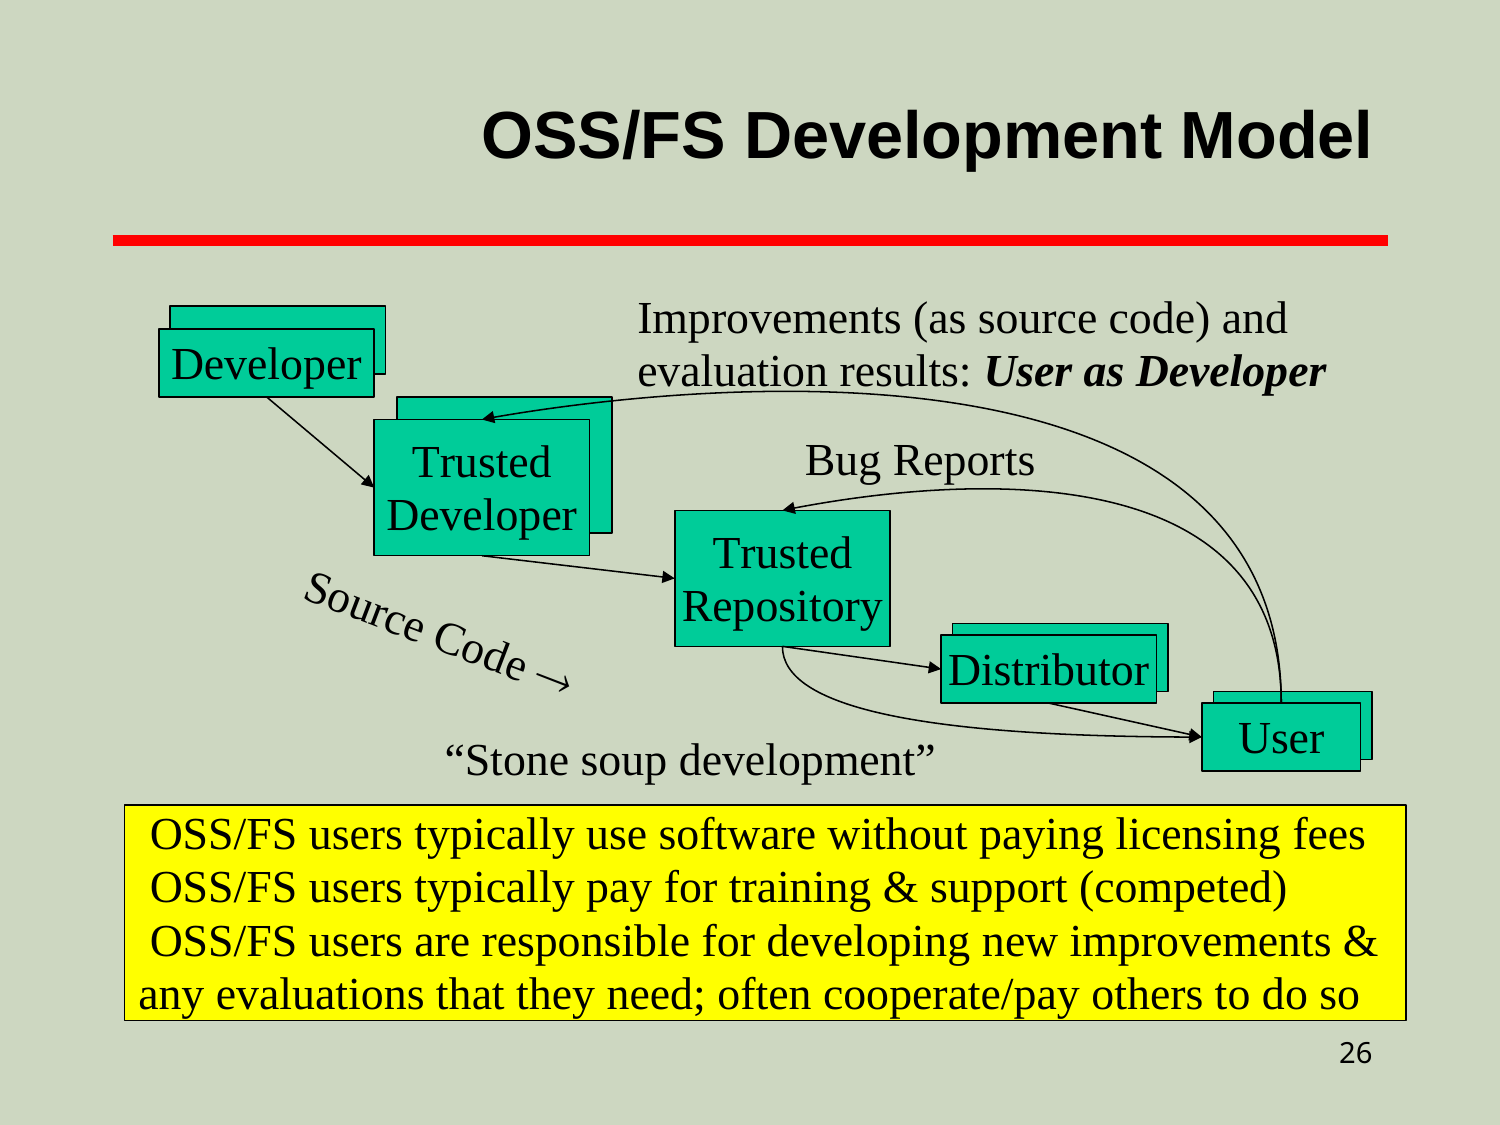

# OSS/FS Development Model
Improvements (as source code) and evaluation results: User as Developer
Developer
Trusted
Developer
Bug Reports
Trusted
Repository
Source Code 
Distributor
User
“Stone soup development”
 OSS/FS users typically use software without paying licensing fees
 OSS/FS users typically pay for training & support (competed)
 OSS/FS users are responsible for developing new improvements &
any evaluations that they need; often cooperate/pay others to do so